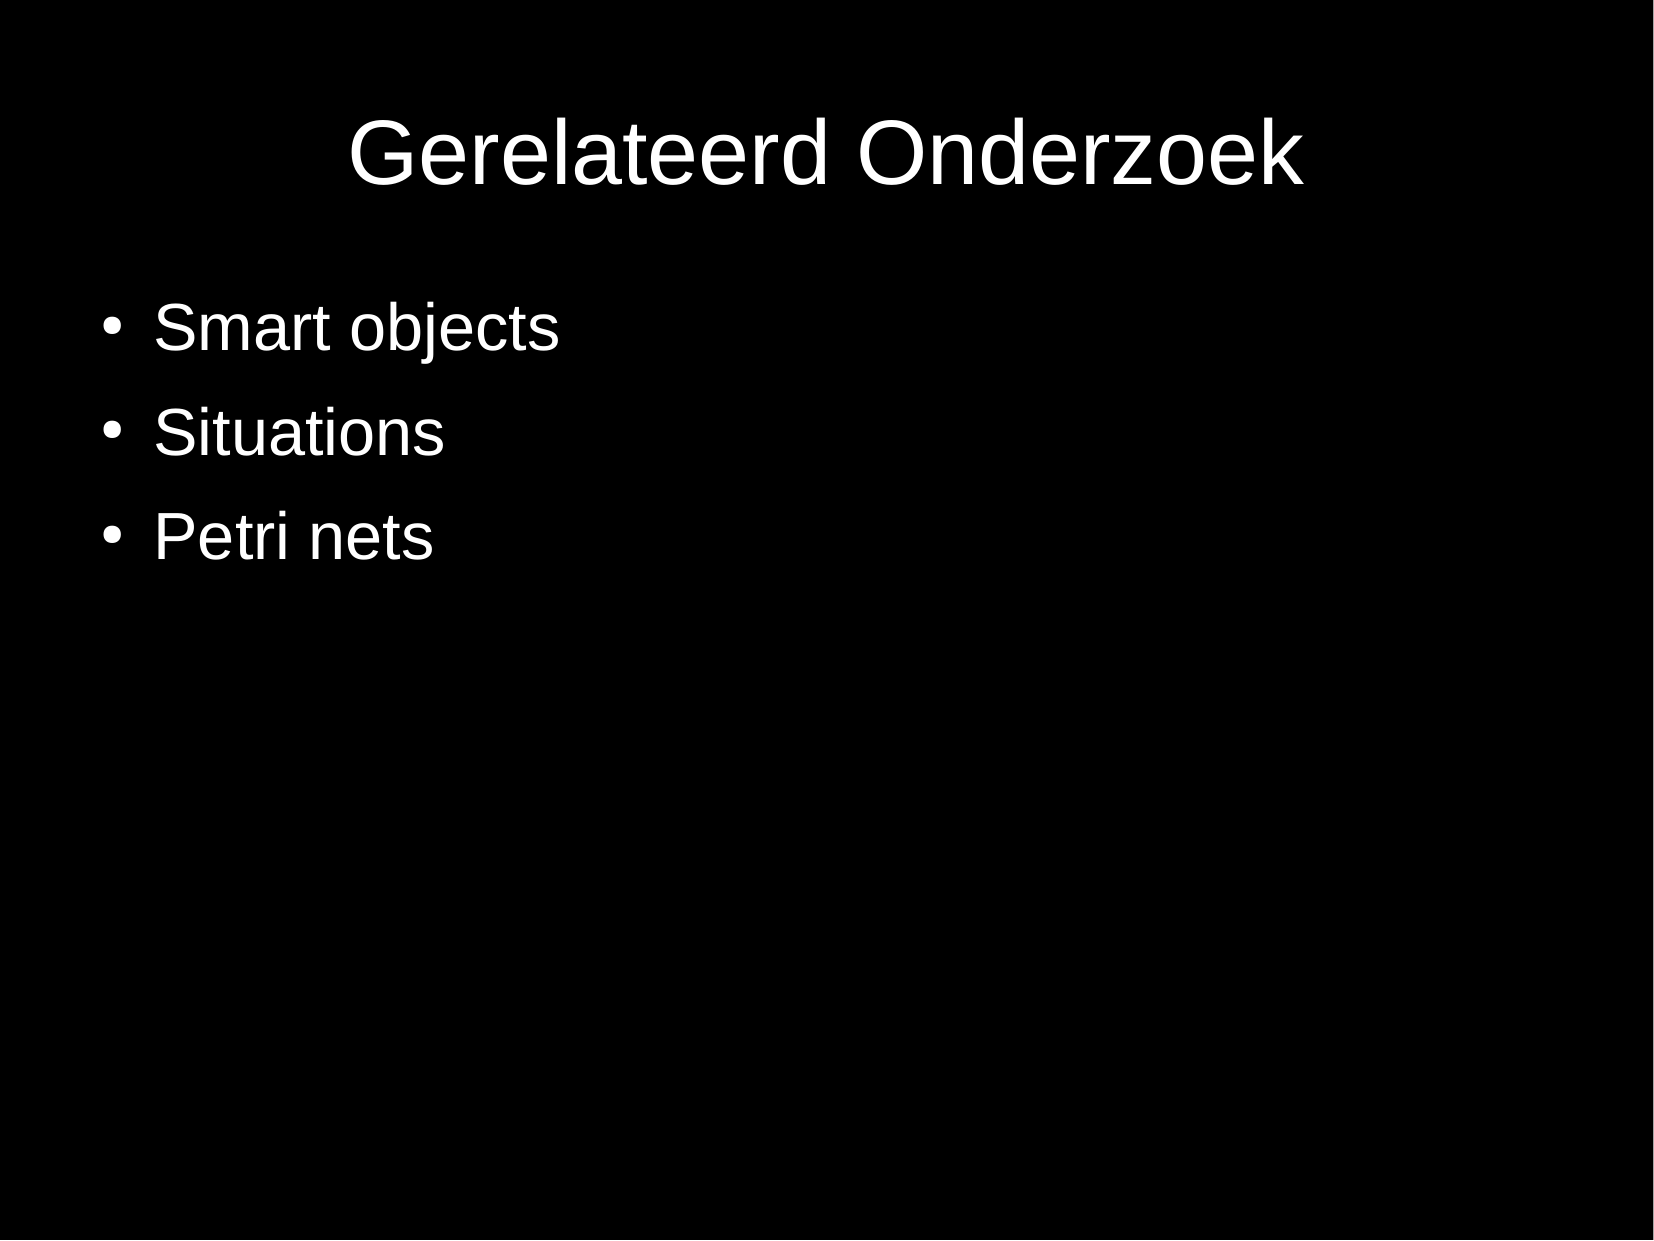

# Gerelateerd Onderzoek
Smart objects
Situations
Petri nets